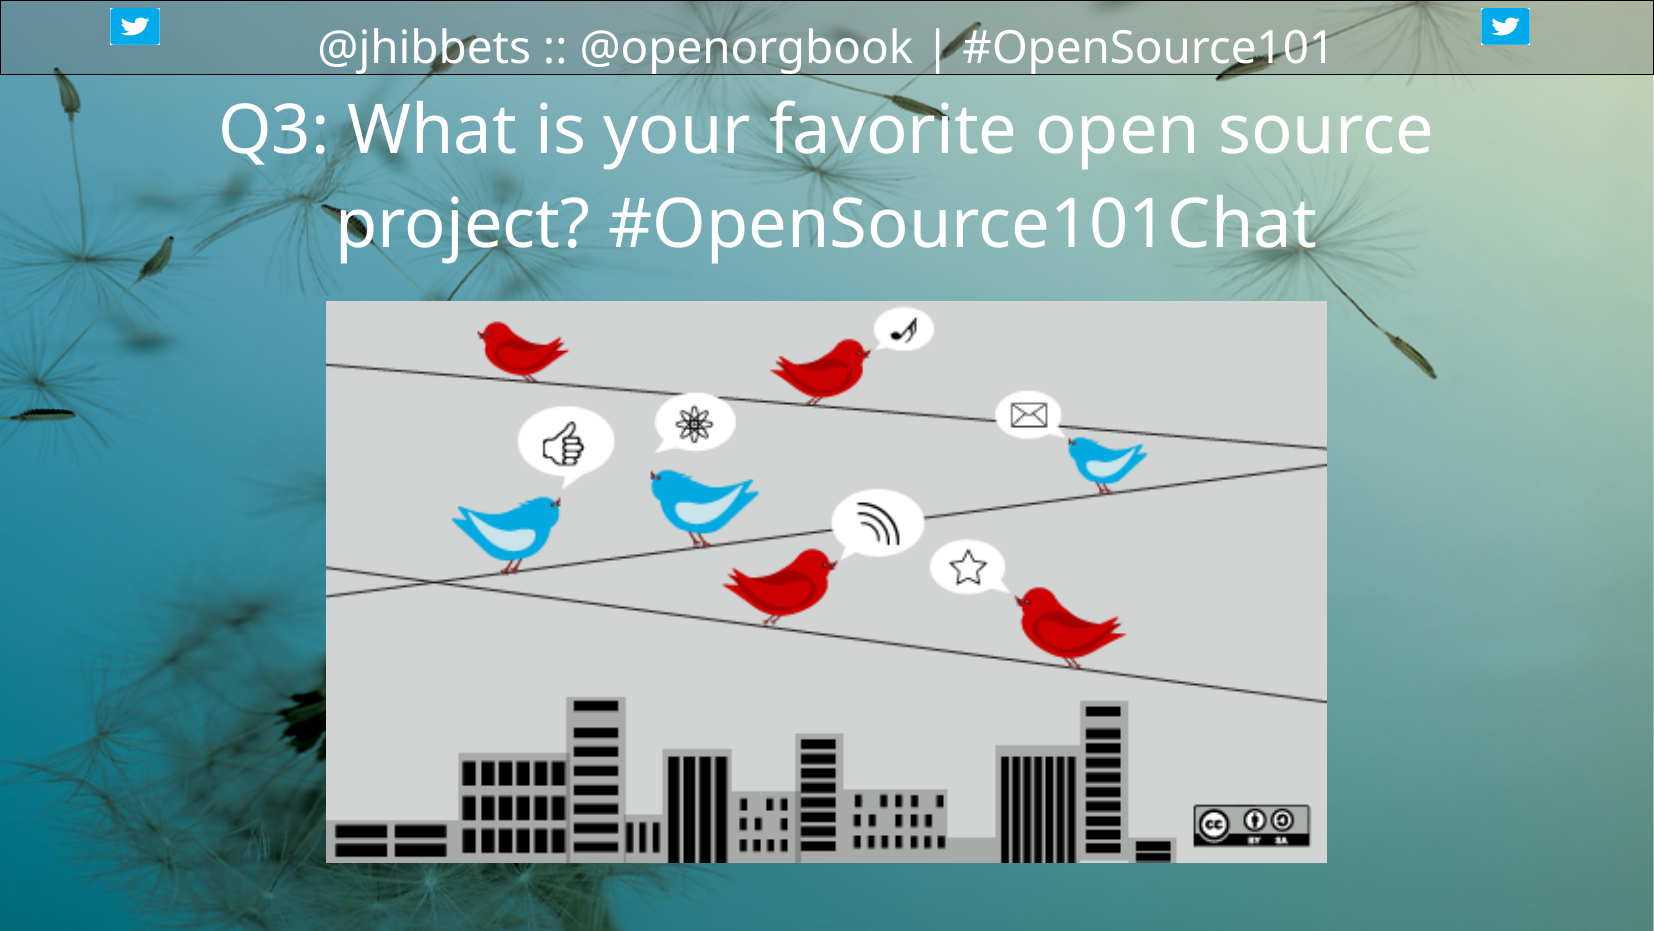

# Q3: What is your favorite open source project? #OpenSource101Chat